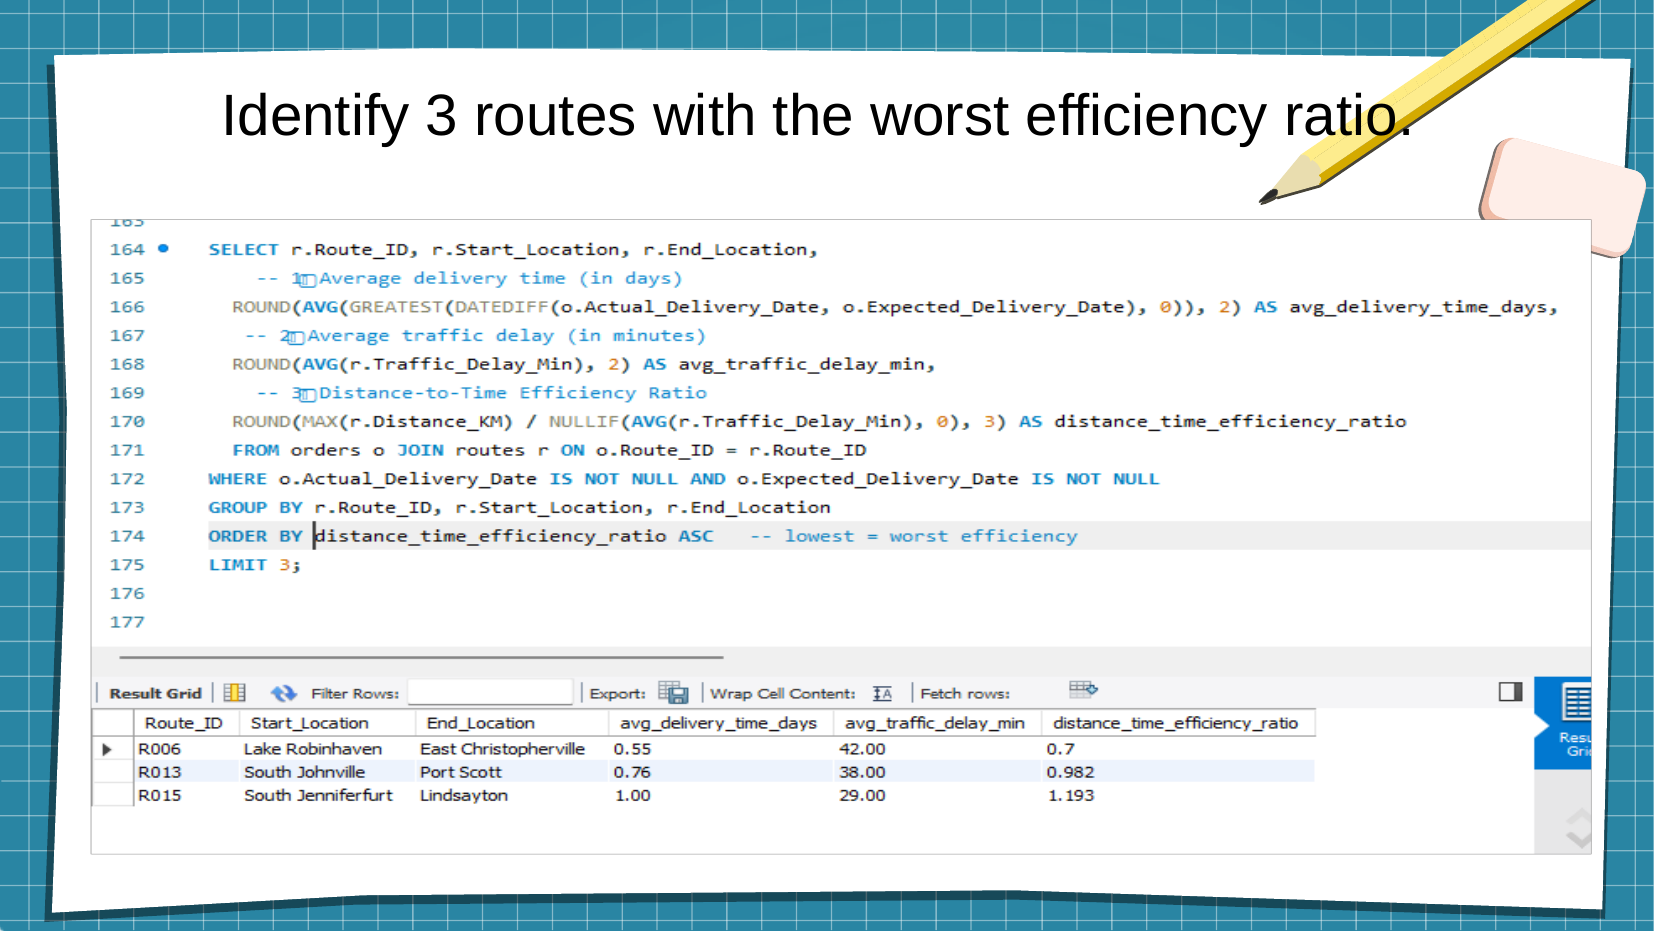

# Identify 3 routes with the worst efficiency ratio.